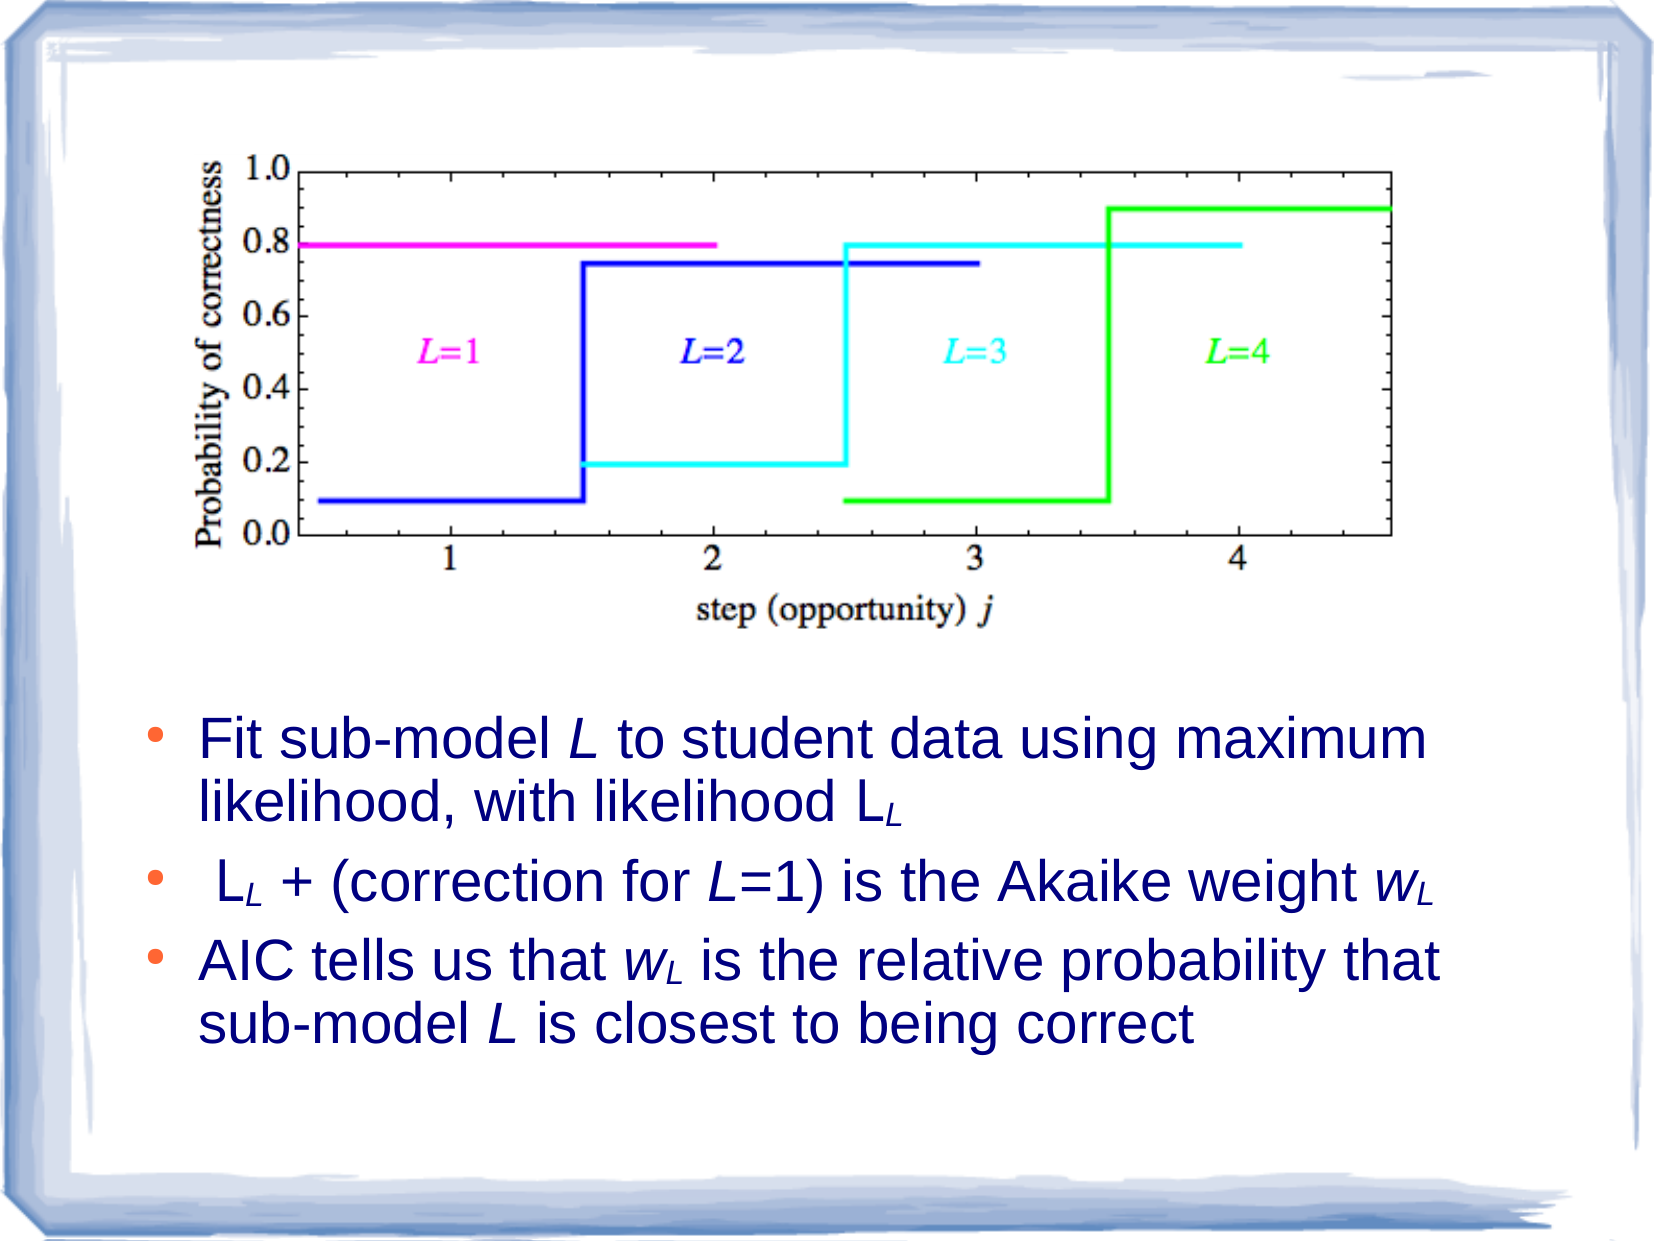

# Fit sub-model L to student data using maximum likelihood, with likelihood LL
 LL + (correction for L=1) is the Akaike weight wL
AIC tells us that wL is the relative probability that sub-model L is closest to being correct